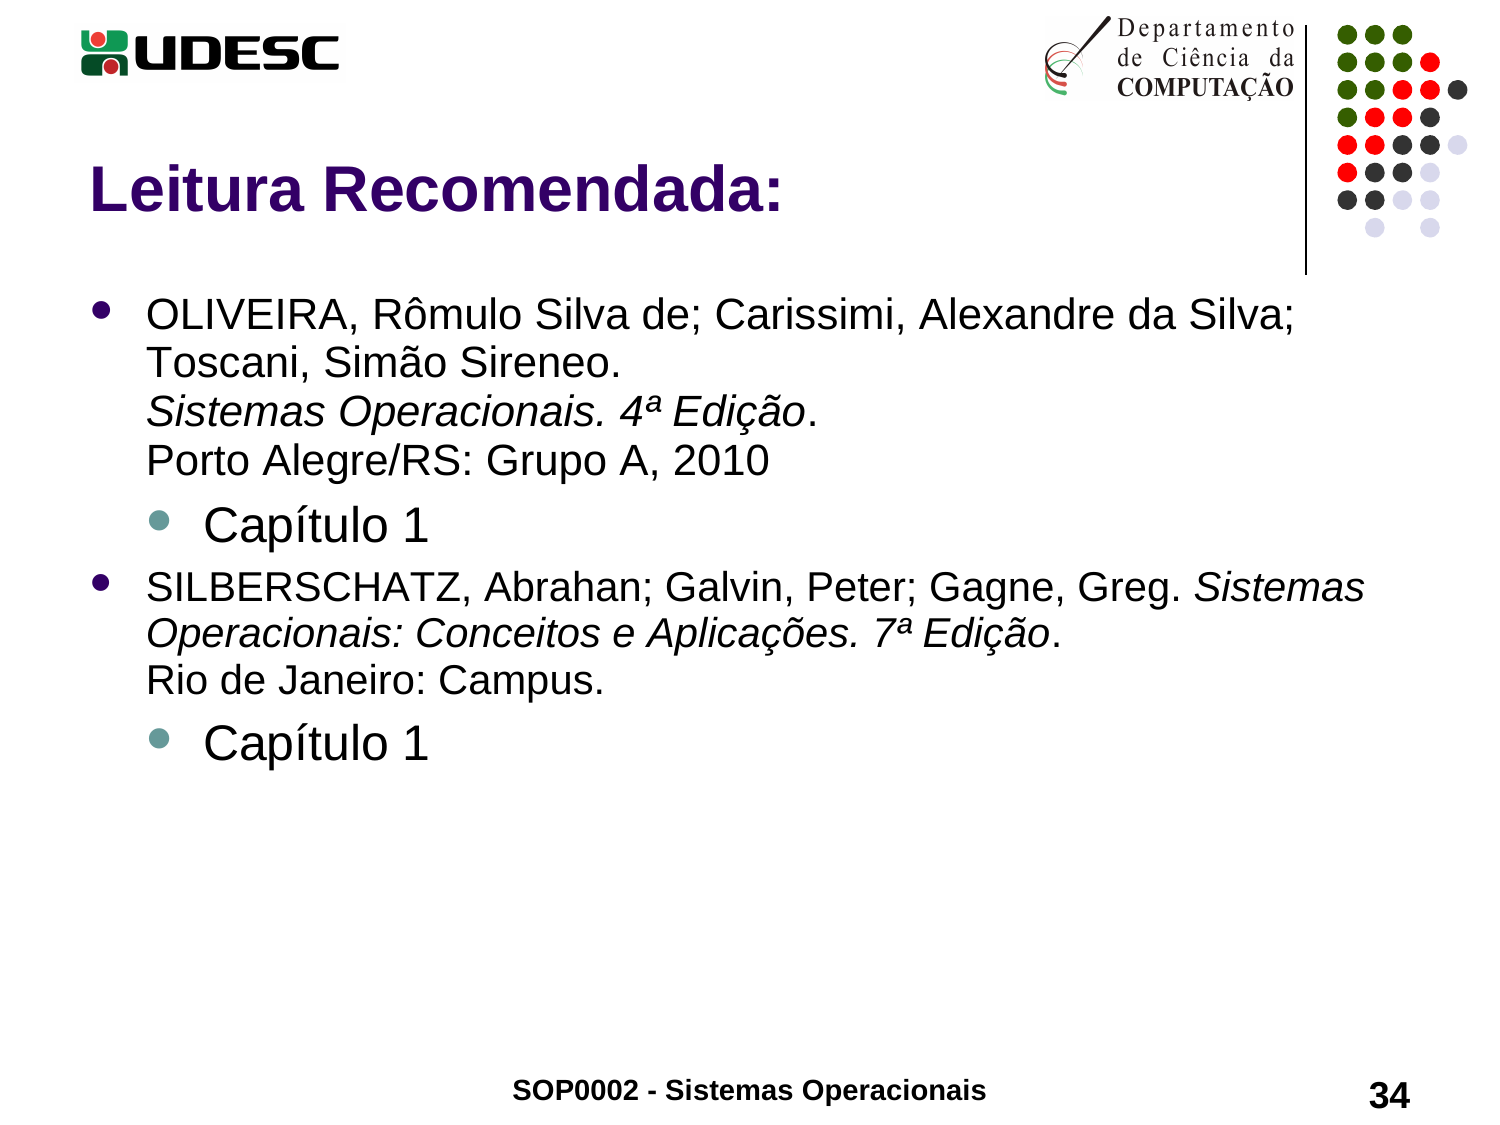

# Leitura Recomendada:
OLIVEIRA, Rômulo Silva de; Carissimi, Alexandre da Silva; Toscani, Simão Sireneo.
Sistemas Operacionais. 4ª Edição.
Porto Alegre/RS: Grupo A, 2010
Capítulo 1
SILBERSCHATZ, Abrahan; Galvin, Peter; Gagne, Greg. Sistemas Operacionais: Conceitos e Aplicações. 7ª Edição.
Rio de Janeiro: Campus.
Capítulo 1
34